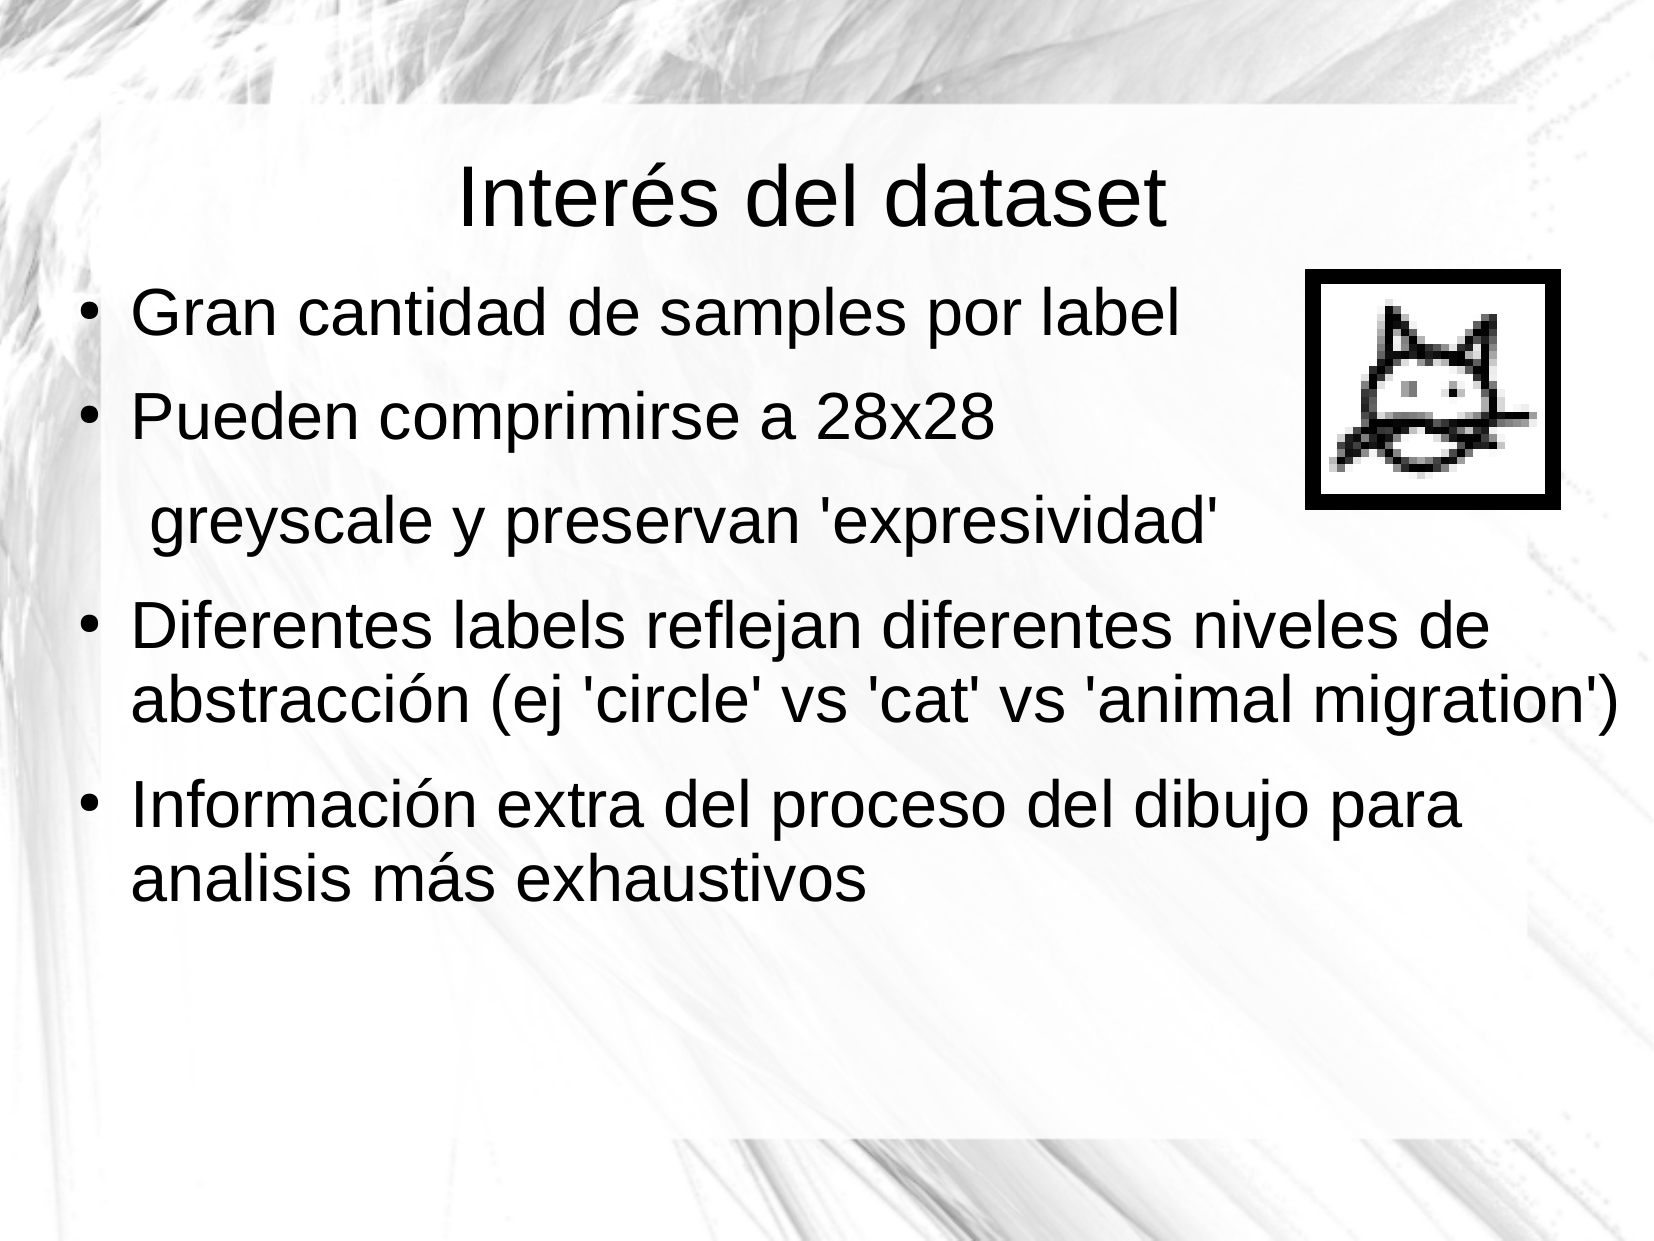

# Interés del dataset
Gran cantidad de samples por label
Pueden comprimirse a 28x28
 greyscale y preservan 'expresividad'
Diferentes labels reflejan diferentes niveles de abstracción (ej 'circle' vs 'cat' vs 'animal migration')
Información extra del proceso del dibujo para analisis más exhaustivos